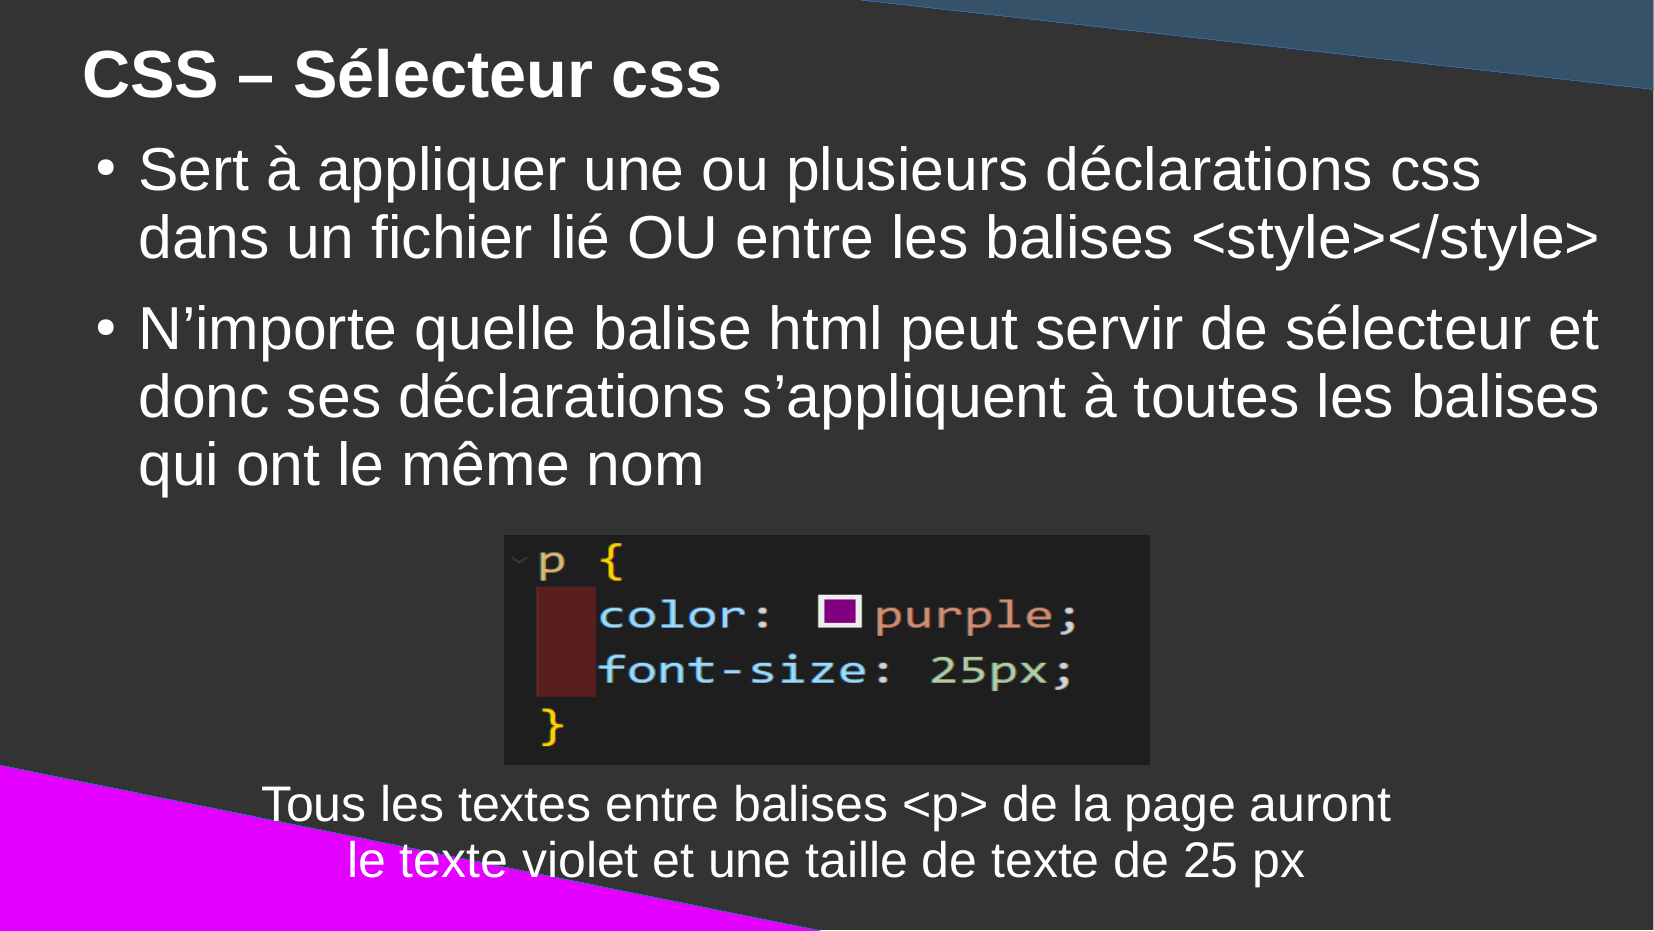

# CSS – Sélecteur css
Sert à appliquer une ou plusieurs déclarations css dans un fichier lié OU entre les balises <style></style>
N’importe quelle balise html peut servir de sélecteur et donc ses déclarations s’appliquent à toutes les balises qui ont le même nom
Tous les textes entre balises <p> de la page auront le texte violet et une taille de texte de 25 px